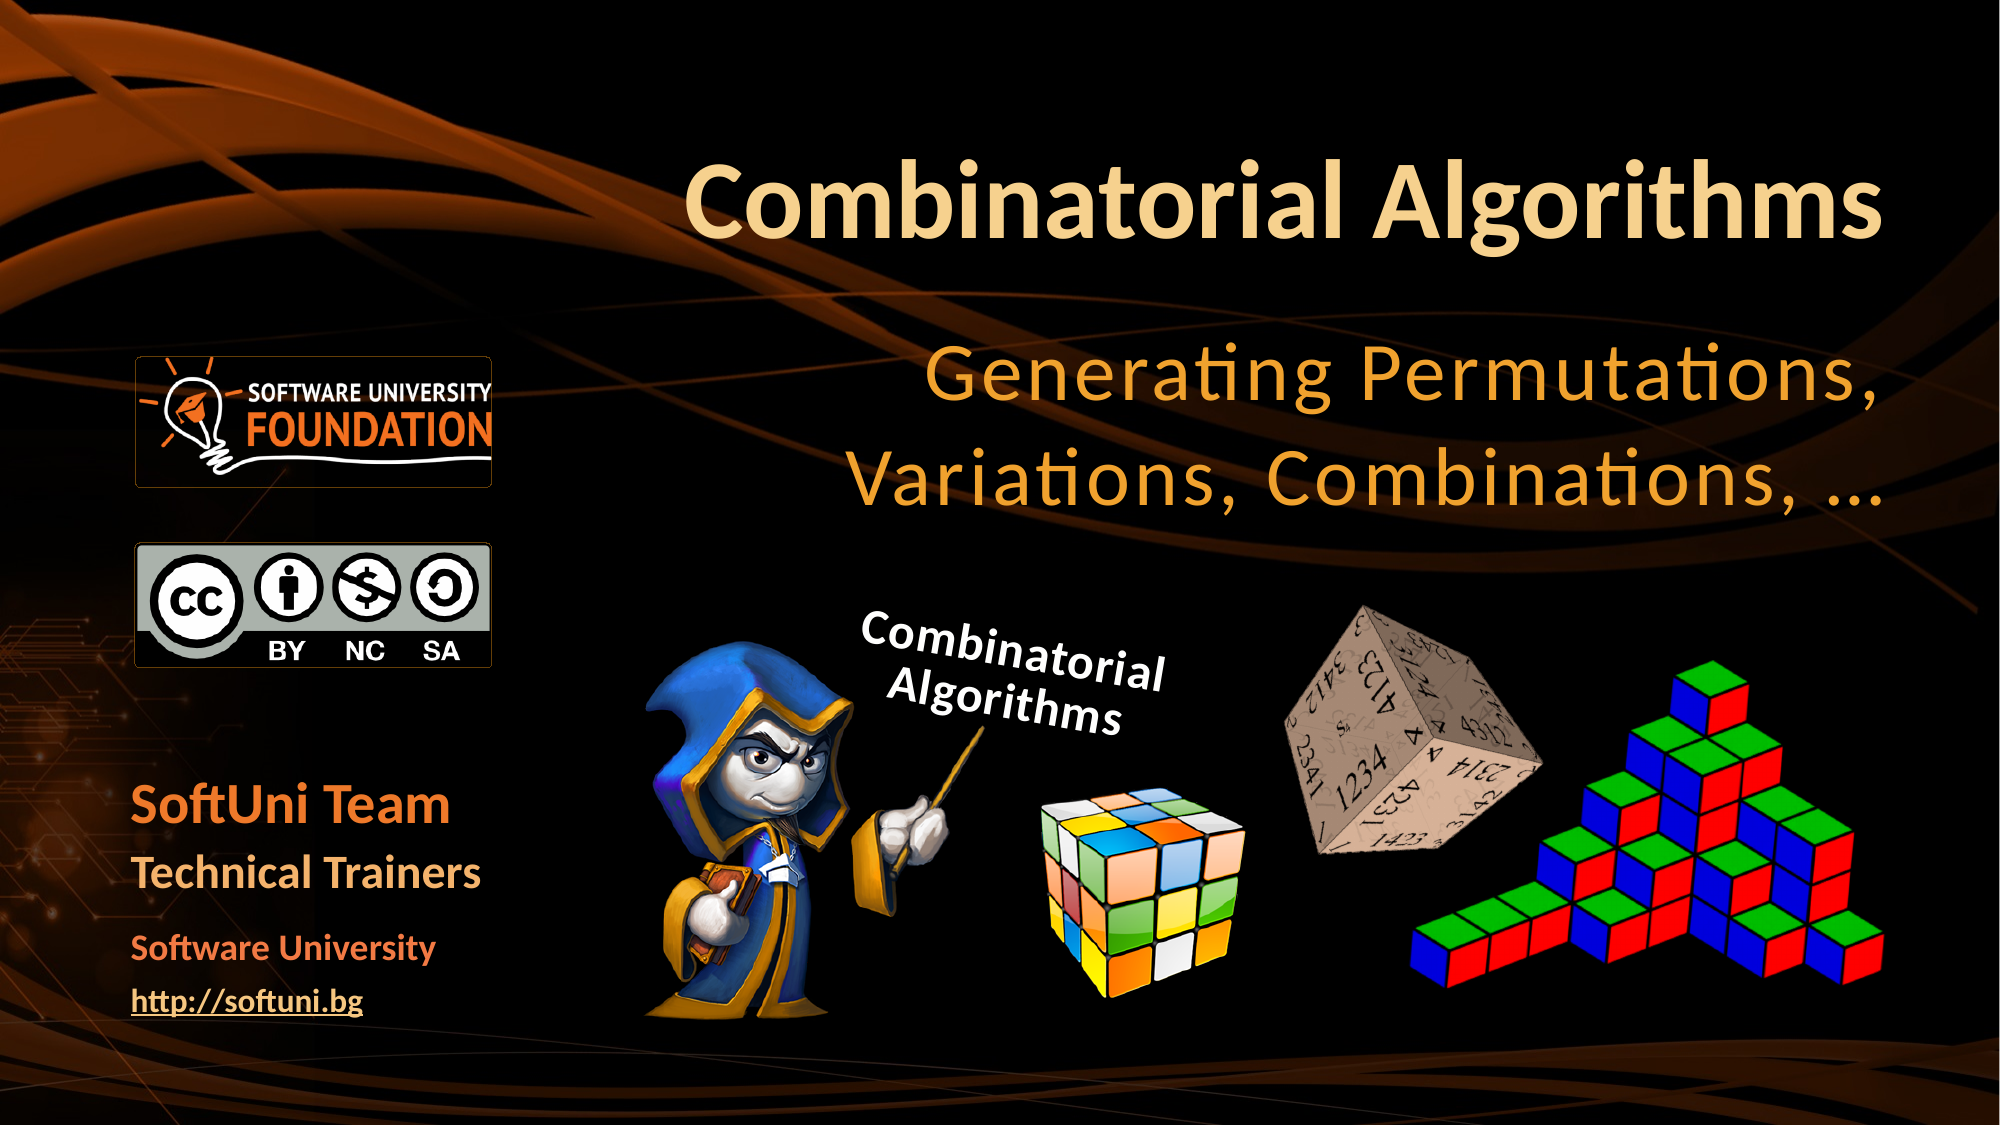

# Combinatorial Algorithms
Generating Permutations, Variations, Combinations, …
Combinatorial
Algorithms
SoftUni Team
Technical Trainers
Software University
http://softuni.bg